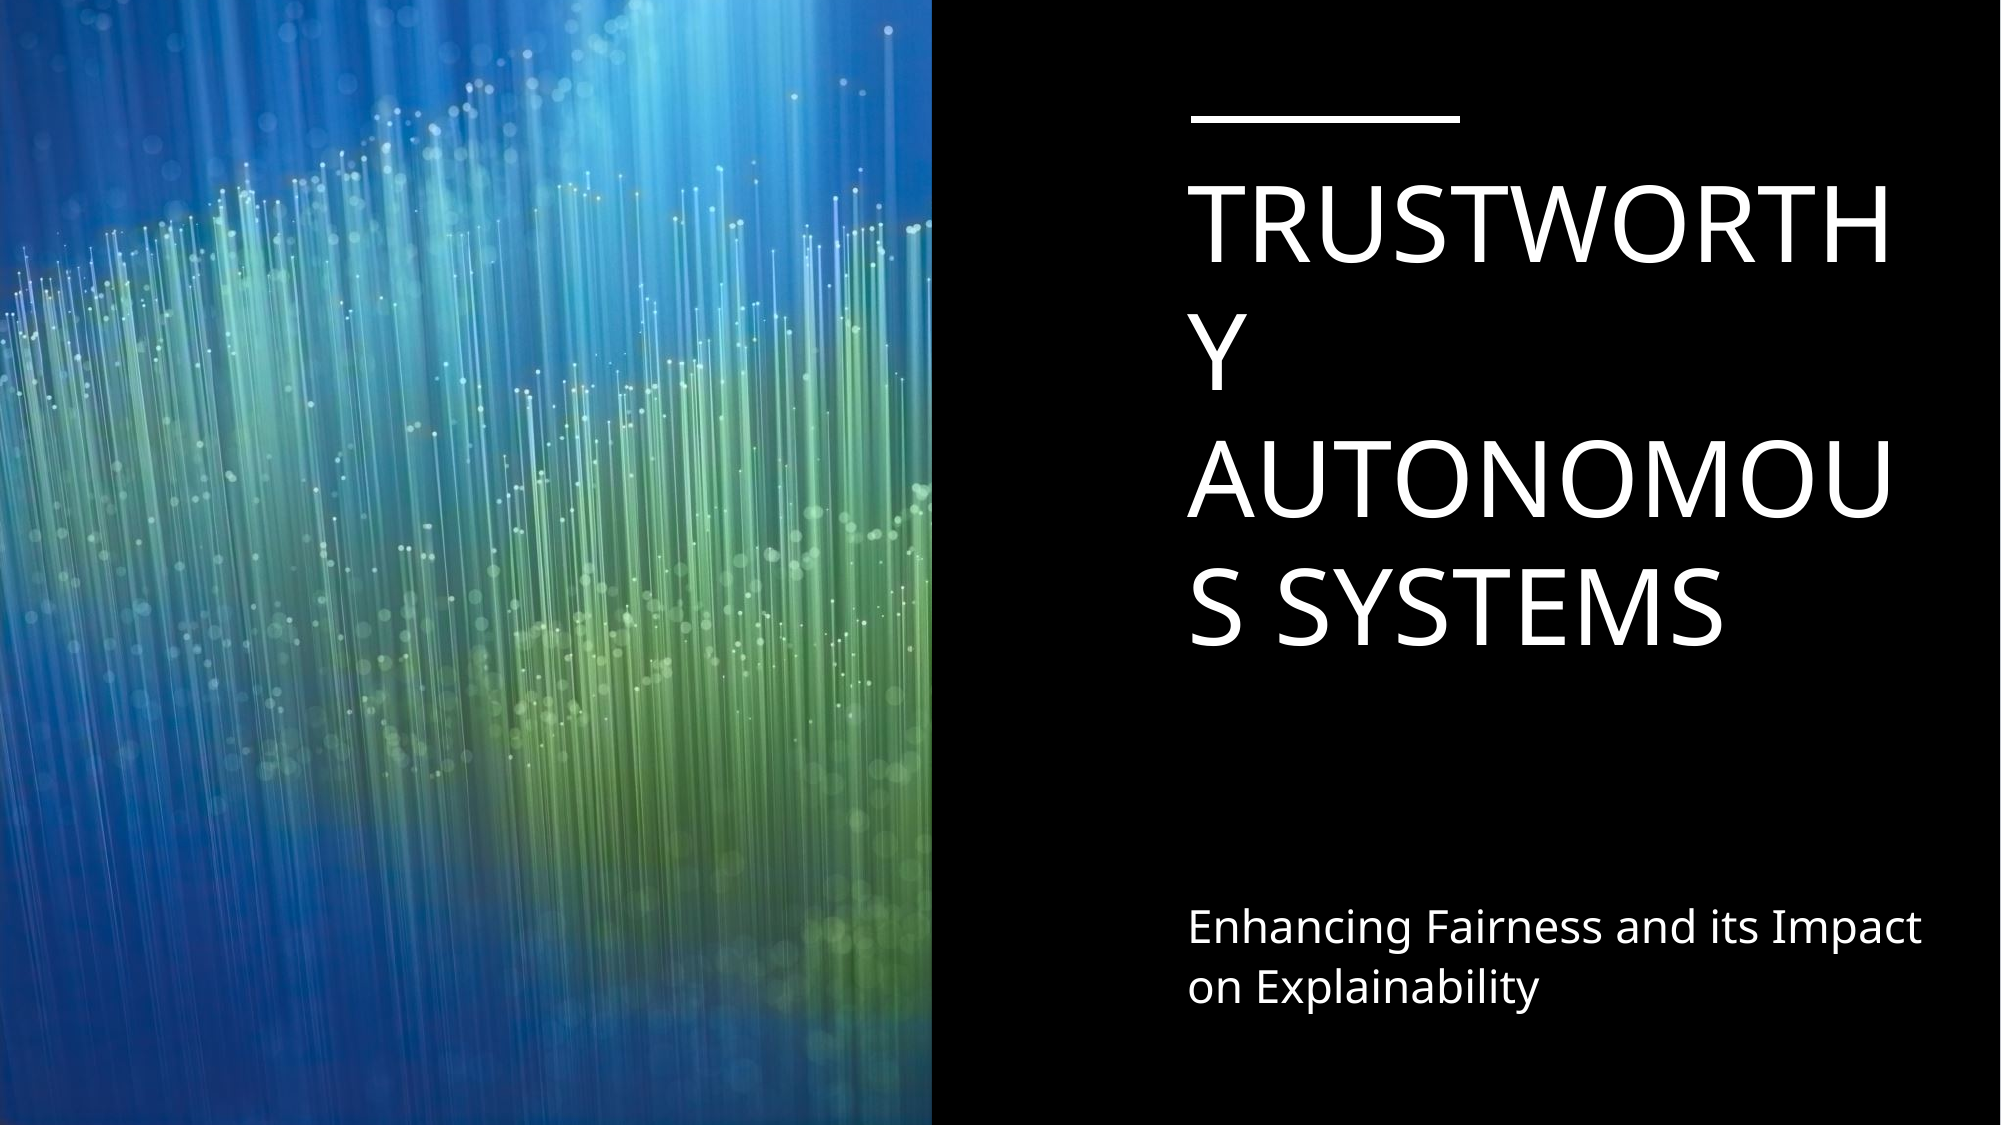

# Trustworthy Autonomous Systems
Enhancing Fairness and its Impact on Explainability